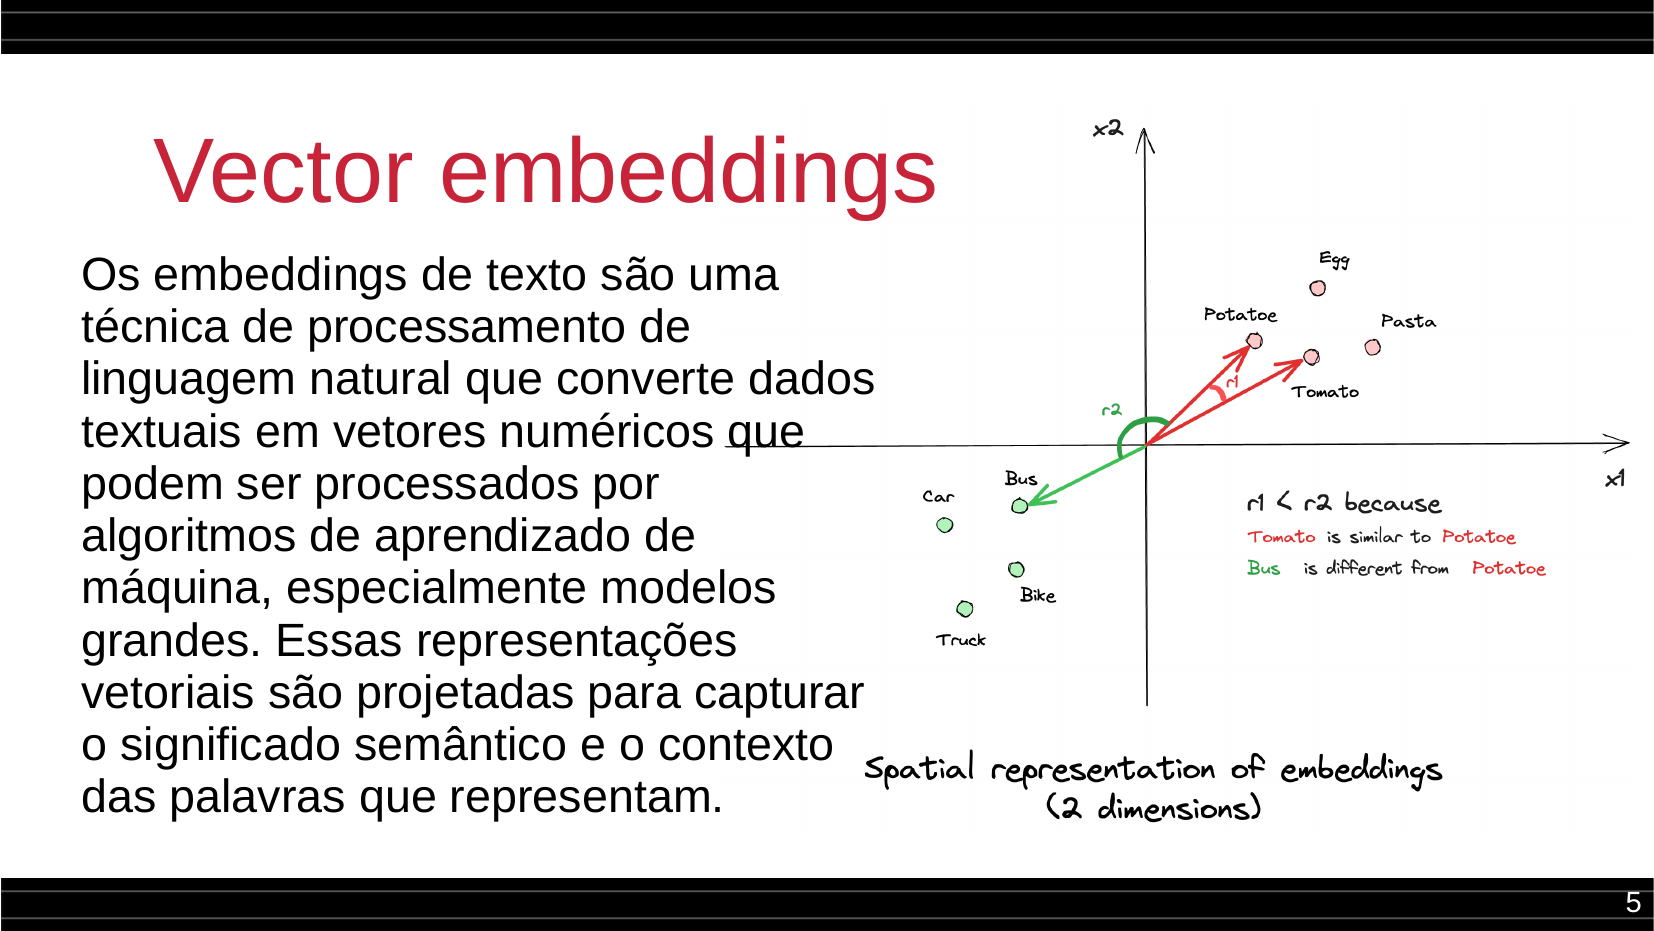

# Vector embeddings
Os embeddings de texto são uma técnica de processamento de linguagem natural que converte dados textuais em vetores numéricos que podem ser processados por algoritmos de aprendizado de máquina, especialmente modelos grandes. Essas representações vetoriais são projetadas para capturar o significado semântico e o contexto das palavras que representam.